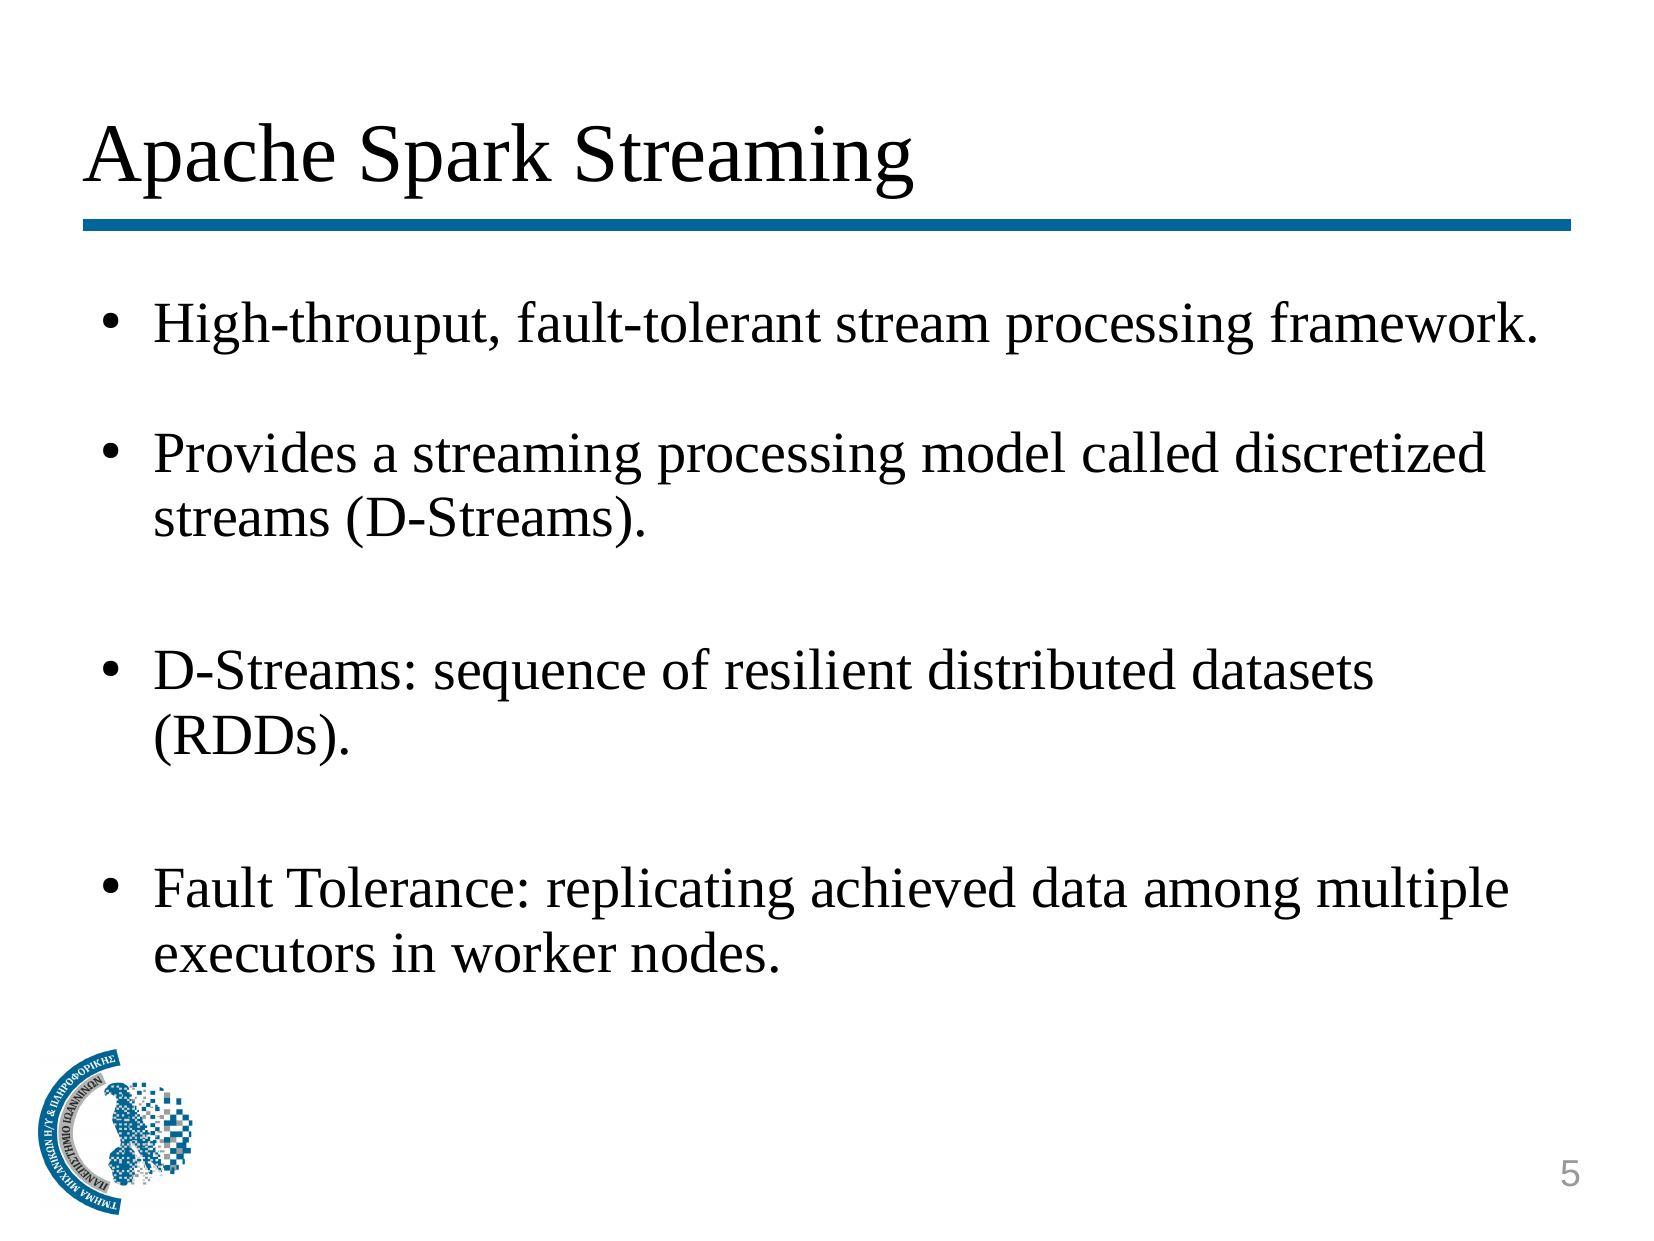

# Apache Spark Streaming
High-throuput, fault-tolerant stream processing framework.
Provides a streaming processing model called discretized streams (D-Streams).
D-Streams: sequence of resilient distributed datasets (RDDs).
Fault Tolerance: replicating achieved data among multiple executors in worker nodes.
5